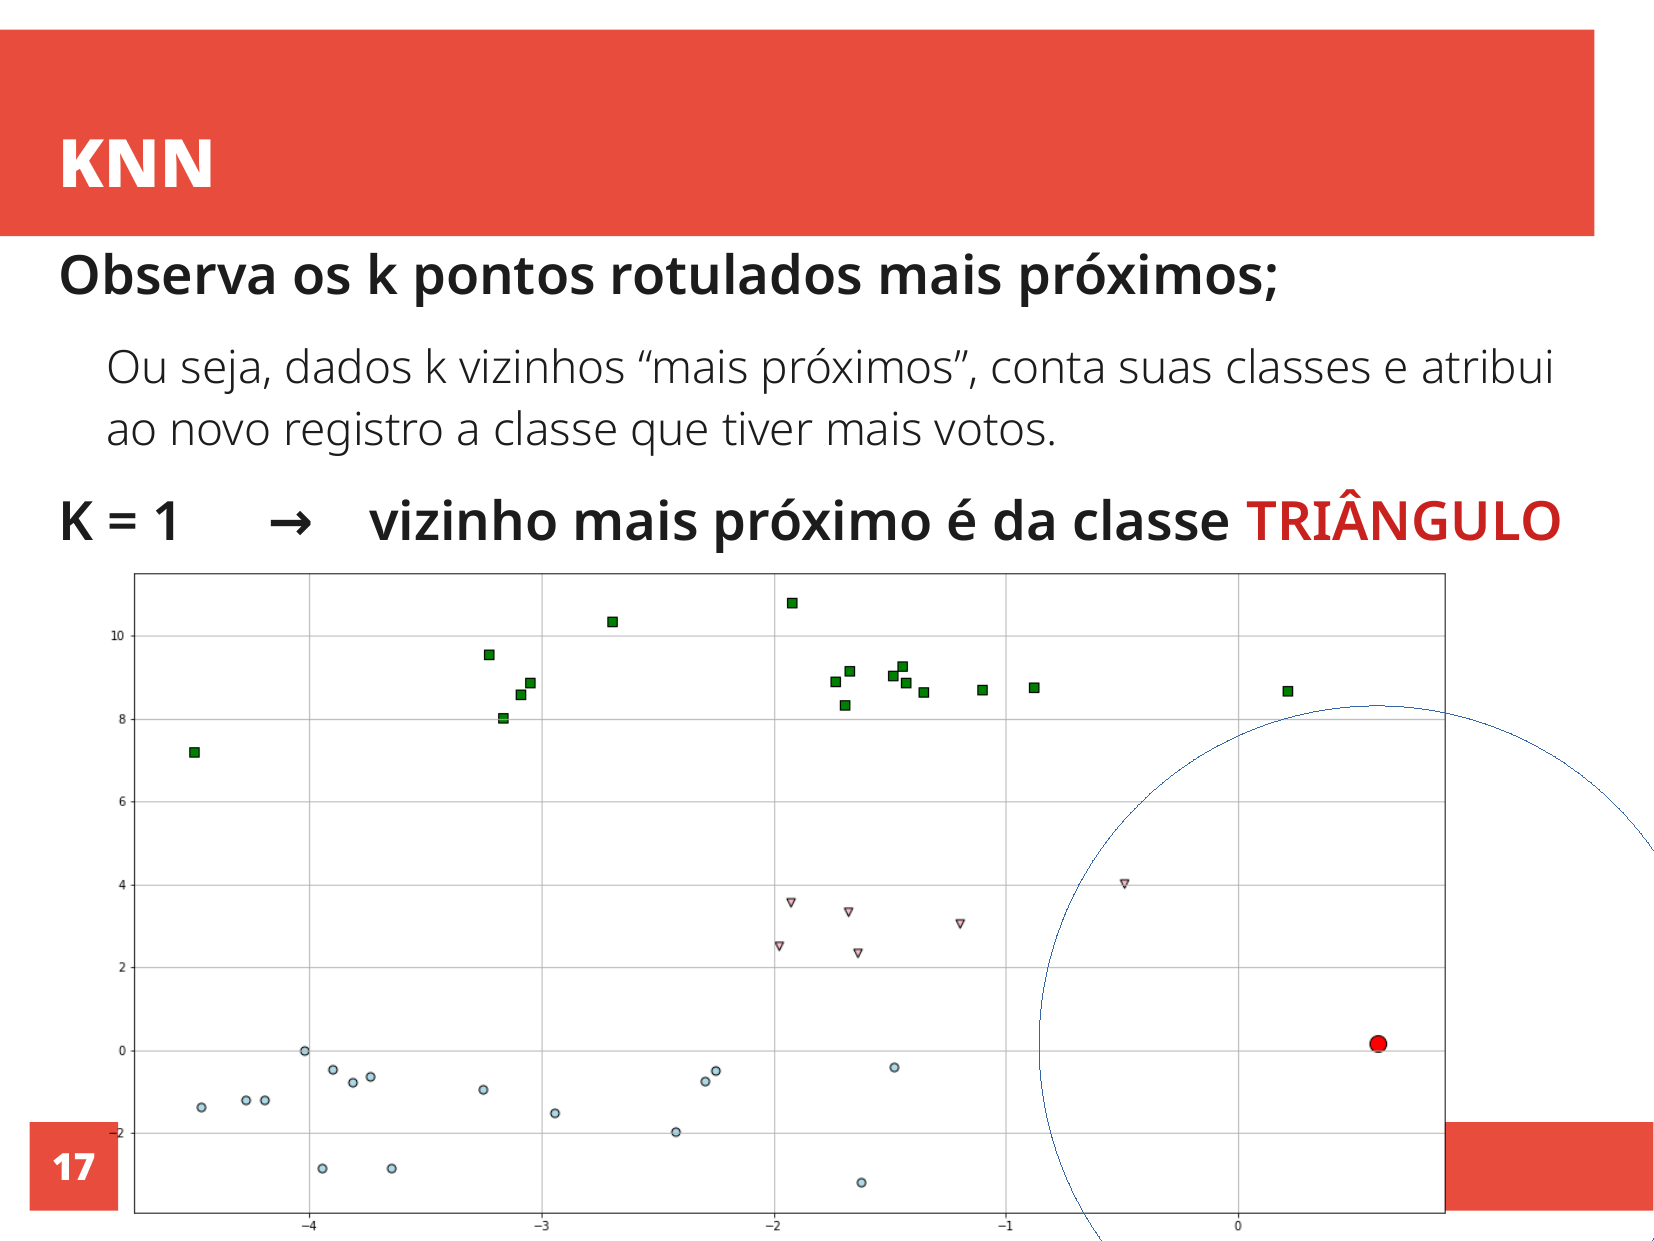

# KNN
Observa os k pontos rotulados mais próximos;
Ou seja, dados k vizinhos “mais próximos”, conta suas classes e atribui ao novo registro a classe que tiver mais votos.
K = 1 → vizinho mais próximo é da classe TRIÂNGULO
17
UNIP - Araçatuba